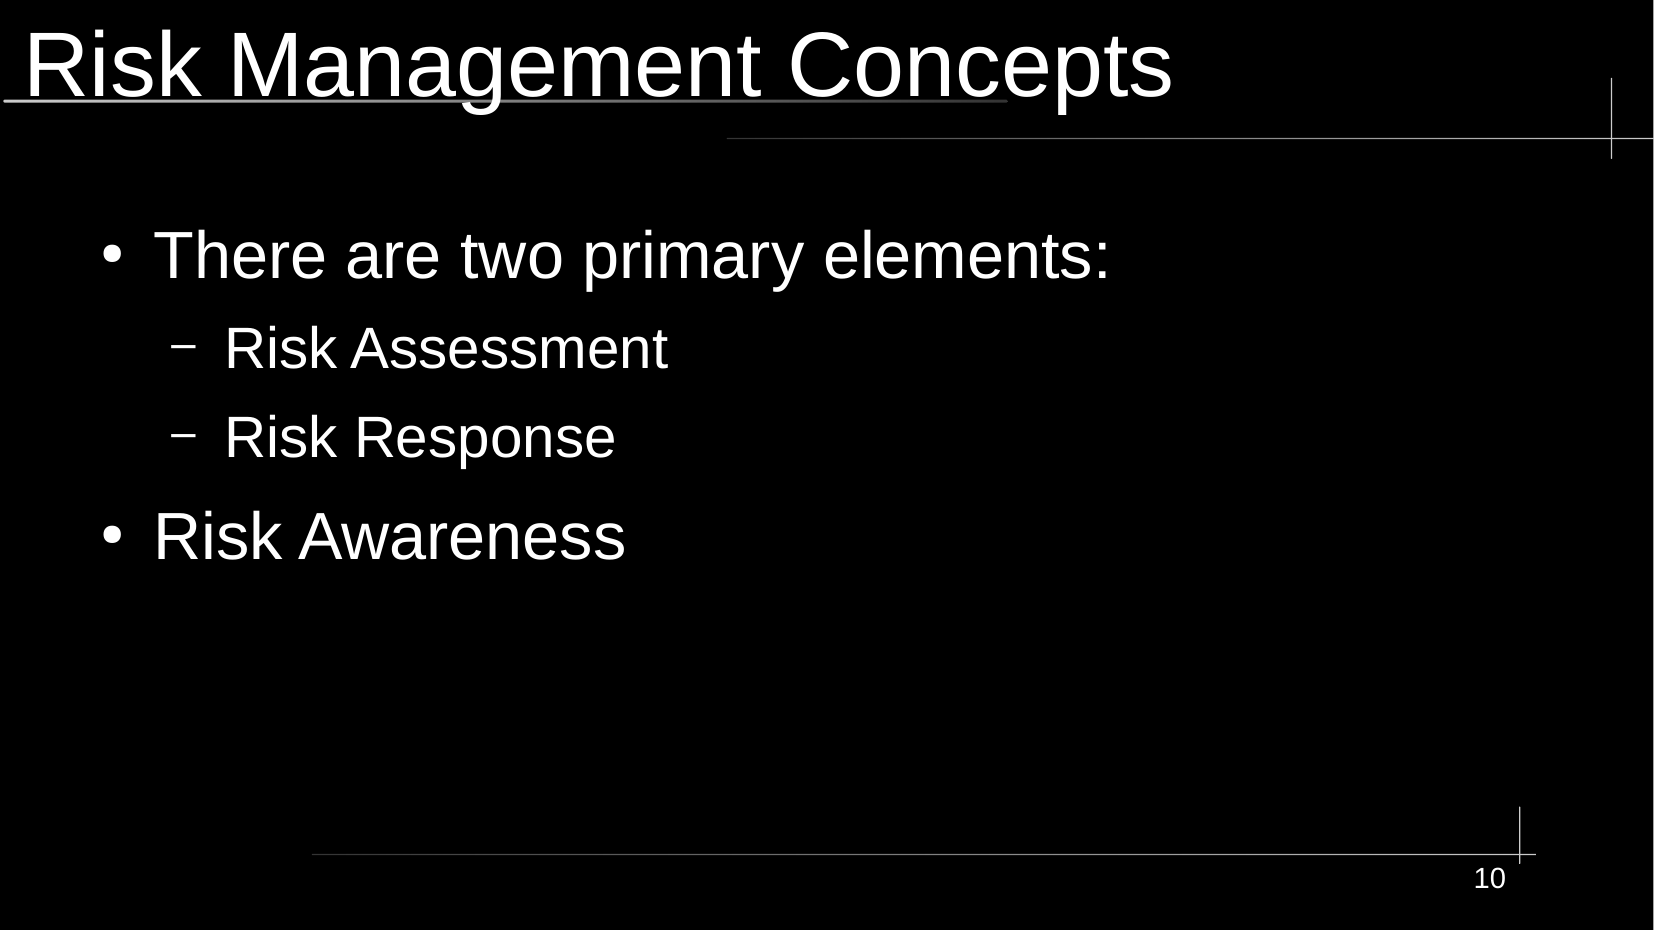

# Risk Management Concepts
There are two primary elements:
Risk Assessment
Risk Response
Risk Awareness
10